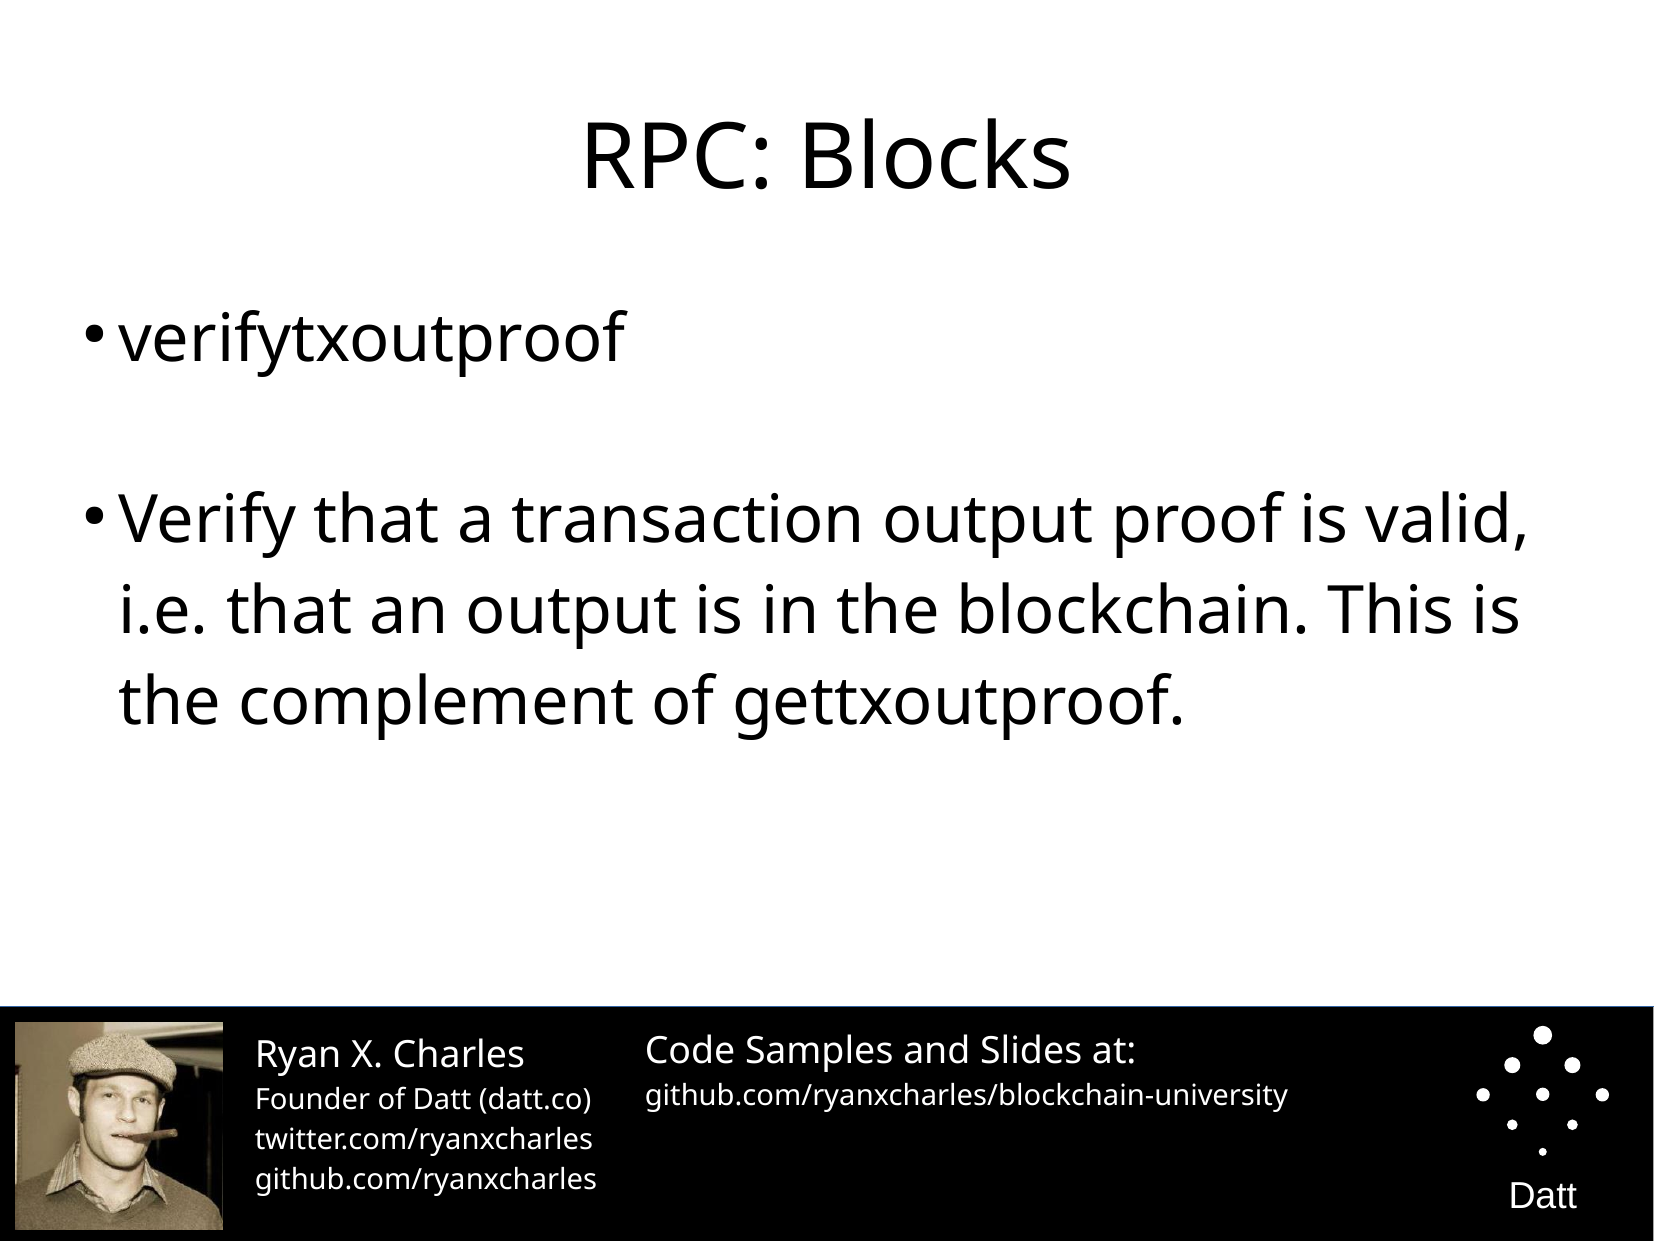

# RPC: Blocks
verifytxoutproof
Verify that a transaction output proof is valid, i.e. that an output is in the blockchain. This is the complement of gettxoutproof.
Code Samples and Slides at:
github.com/ryanxcharles/blockchain-university
Ryan X. Charles
Founder of Datt (datt.co)
twitter.com/ryanxcharles
github.com/ryanxcharles
Datt